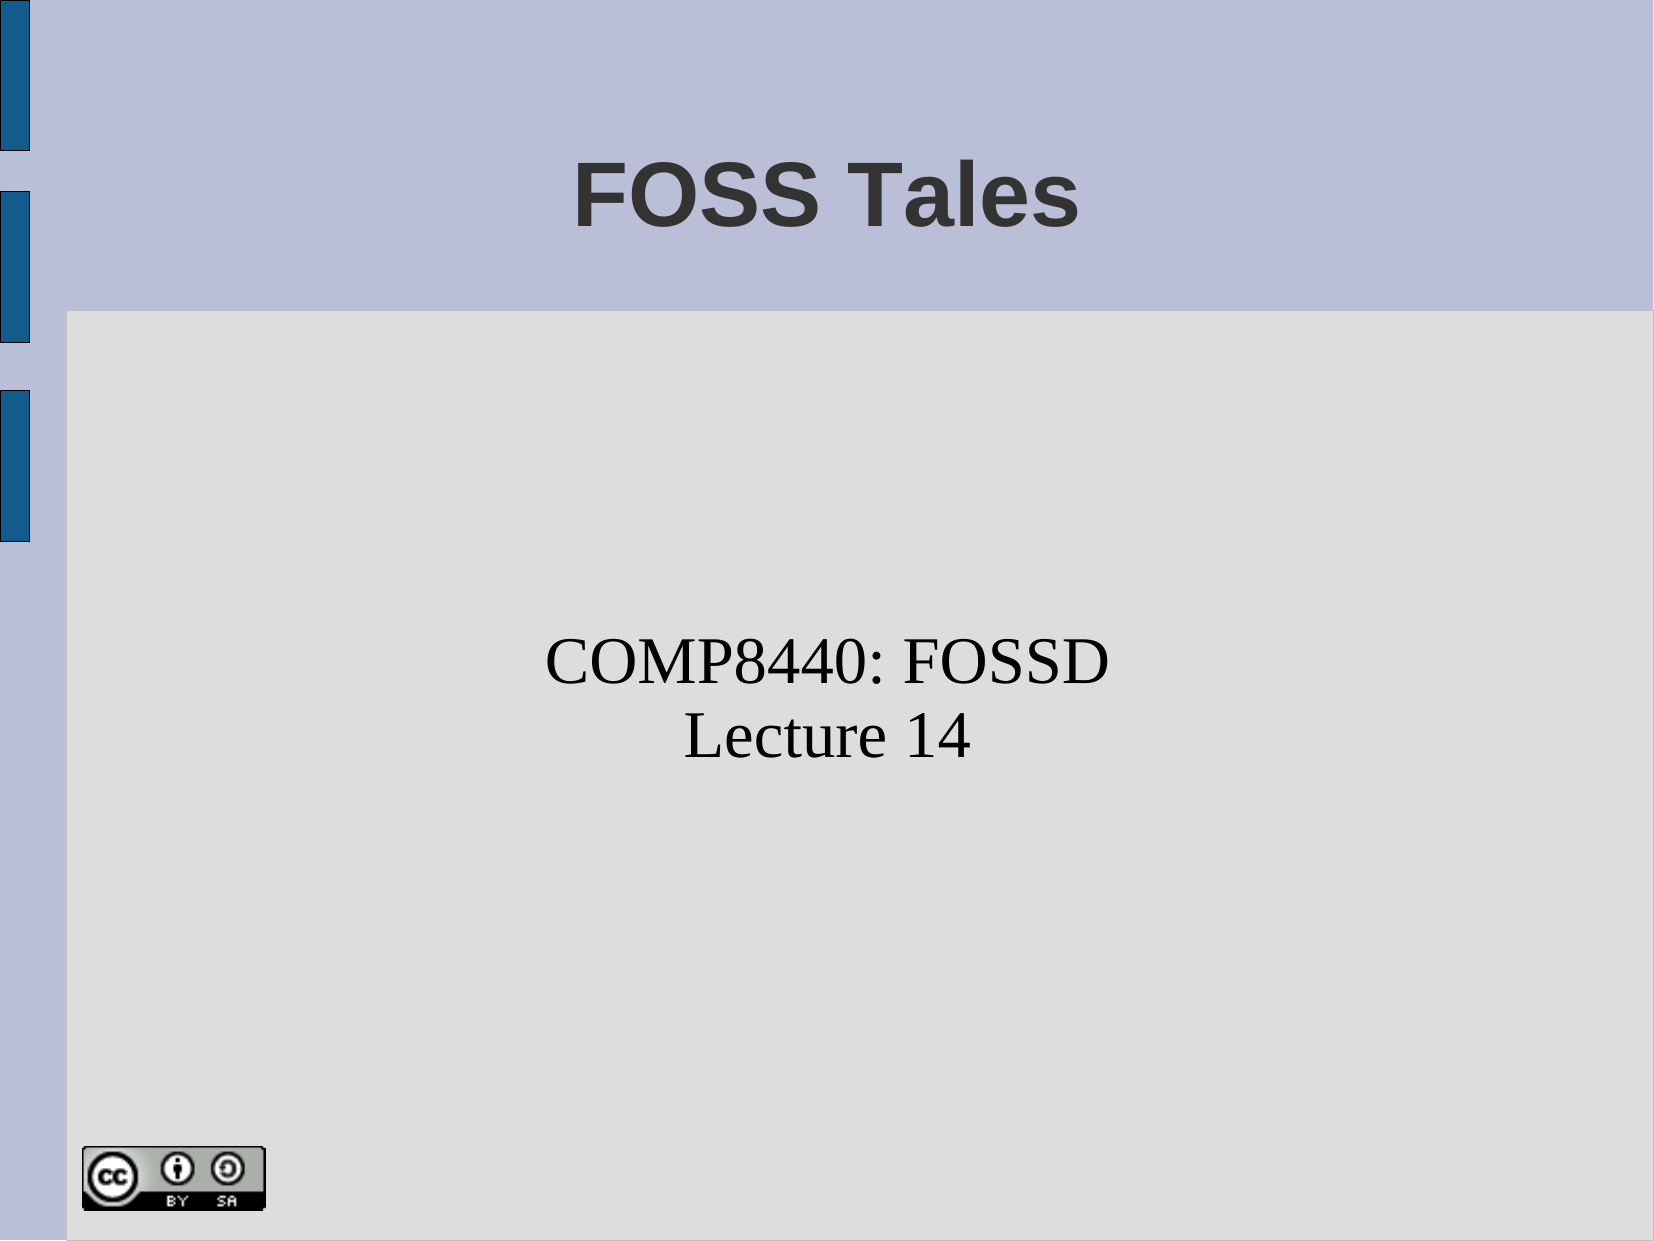

# FOSS Tales
COMP8440: FOSSD
Lecture 14